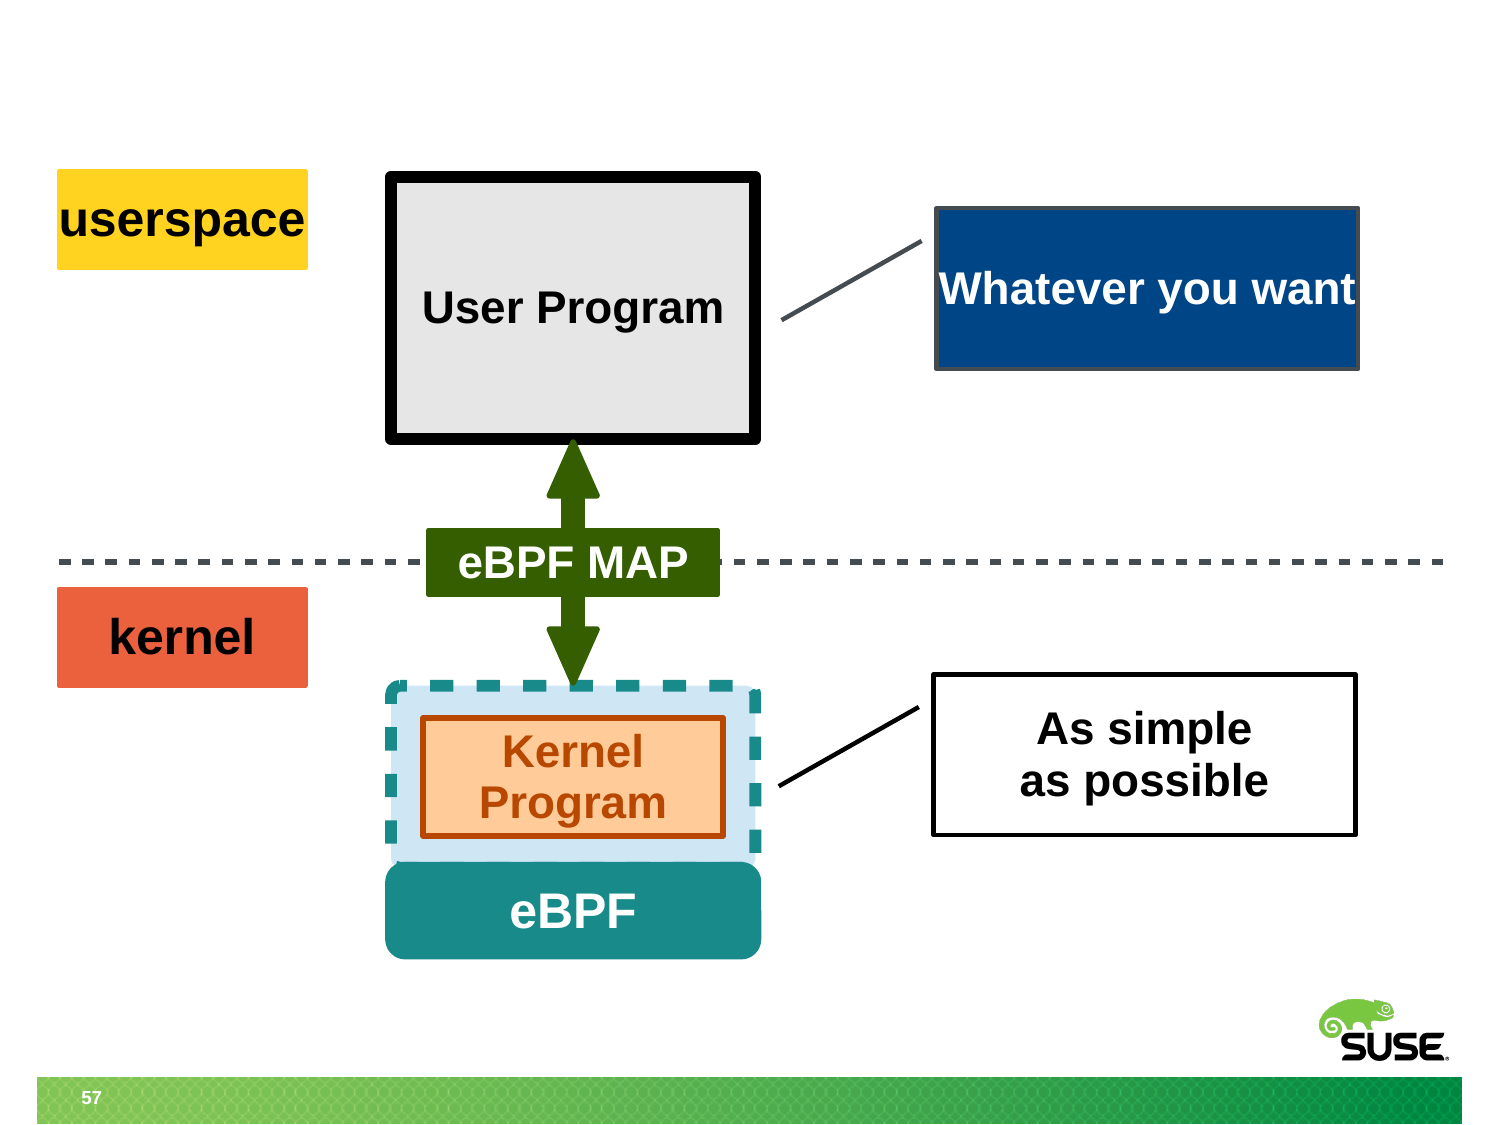

userspace
User Program
Whatever you want
eBPF MAP
kernel
As simple
as possible
Kernel
Program
eBPF